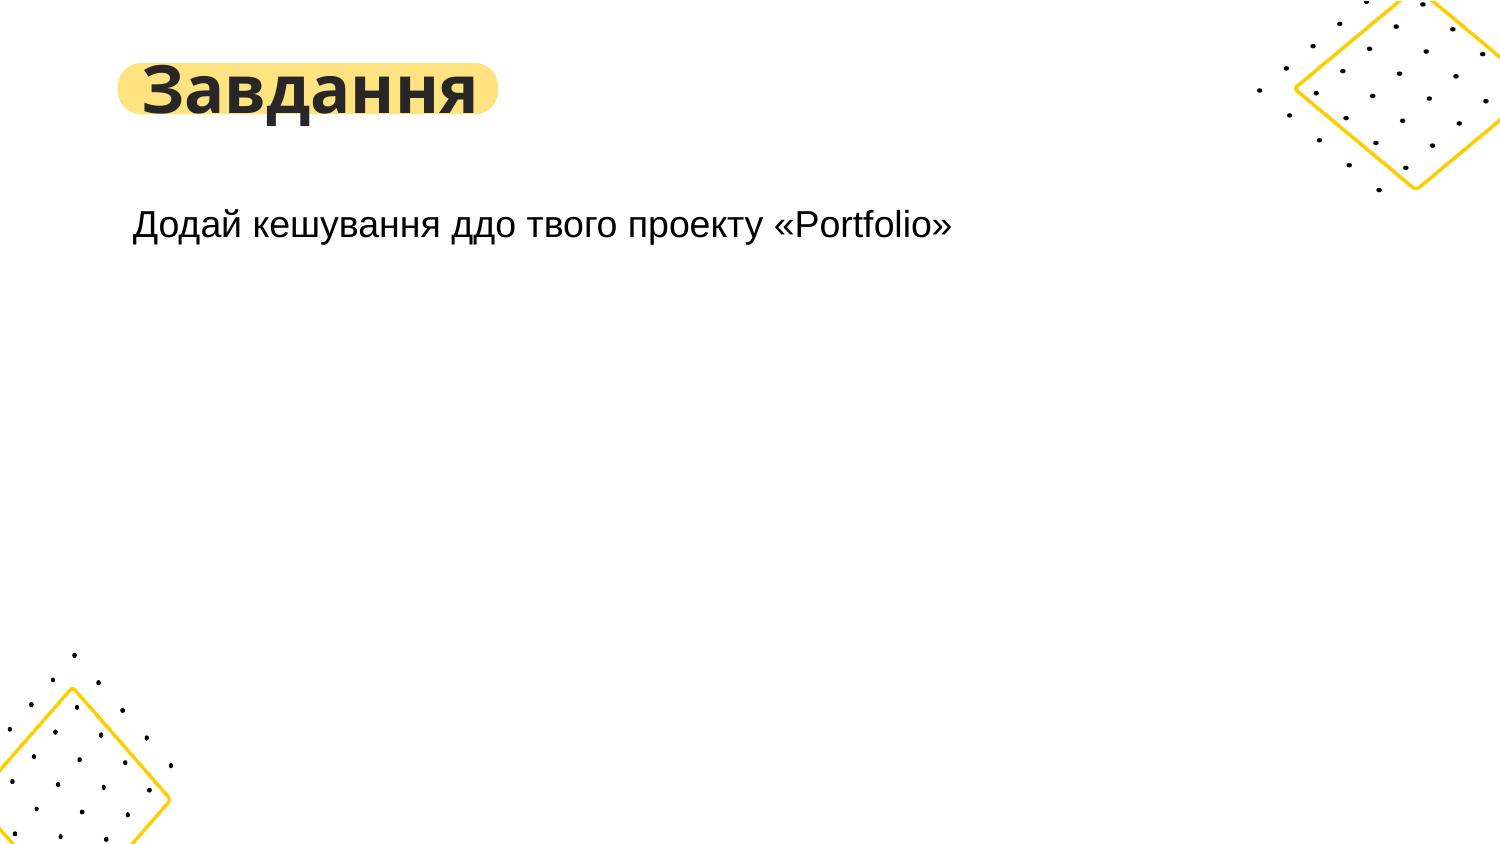

Завдання
Додай кешування ддо твого проекту «Portfolio»